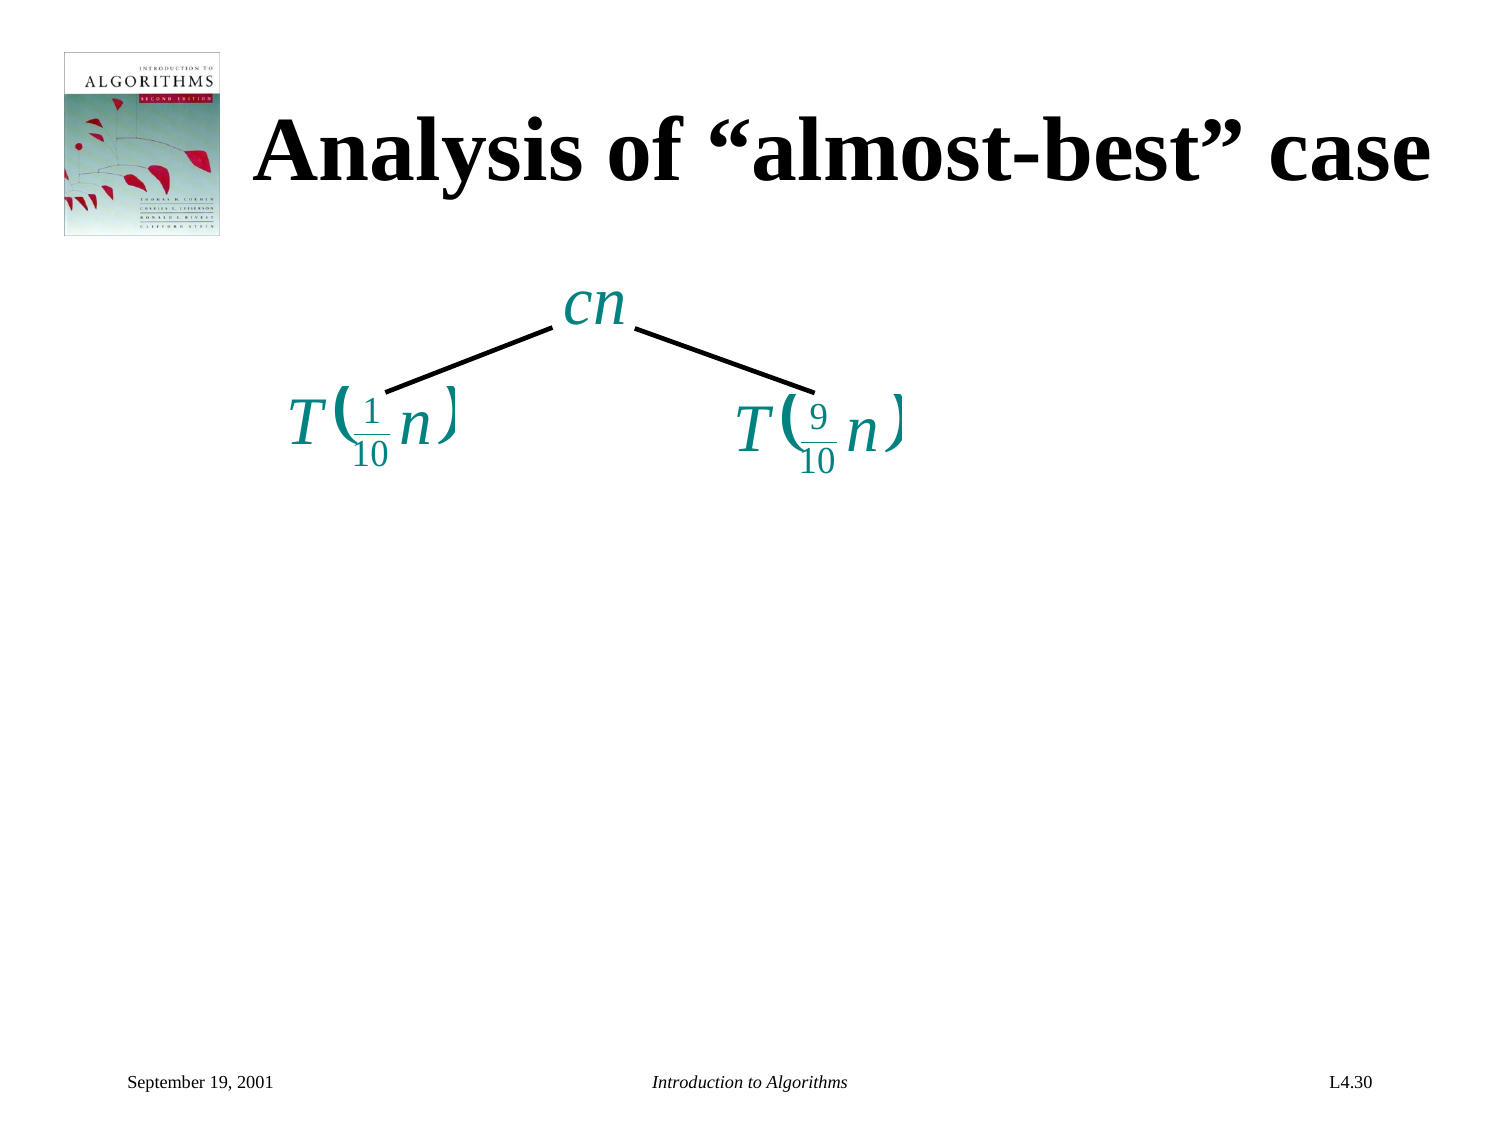

# Analysis of “almost-best” case
September 19, 2001
Introduction to Algorithms
L4.